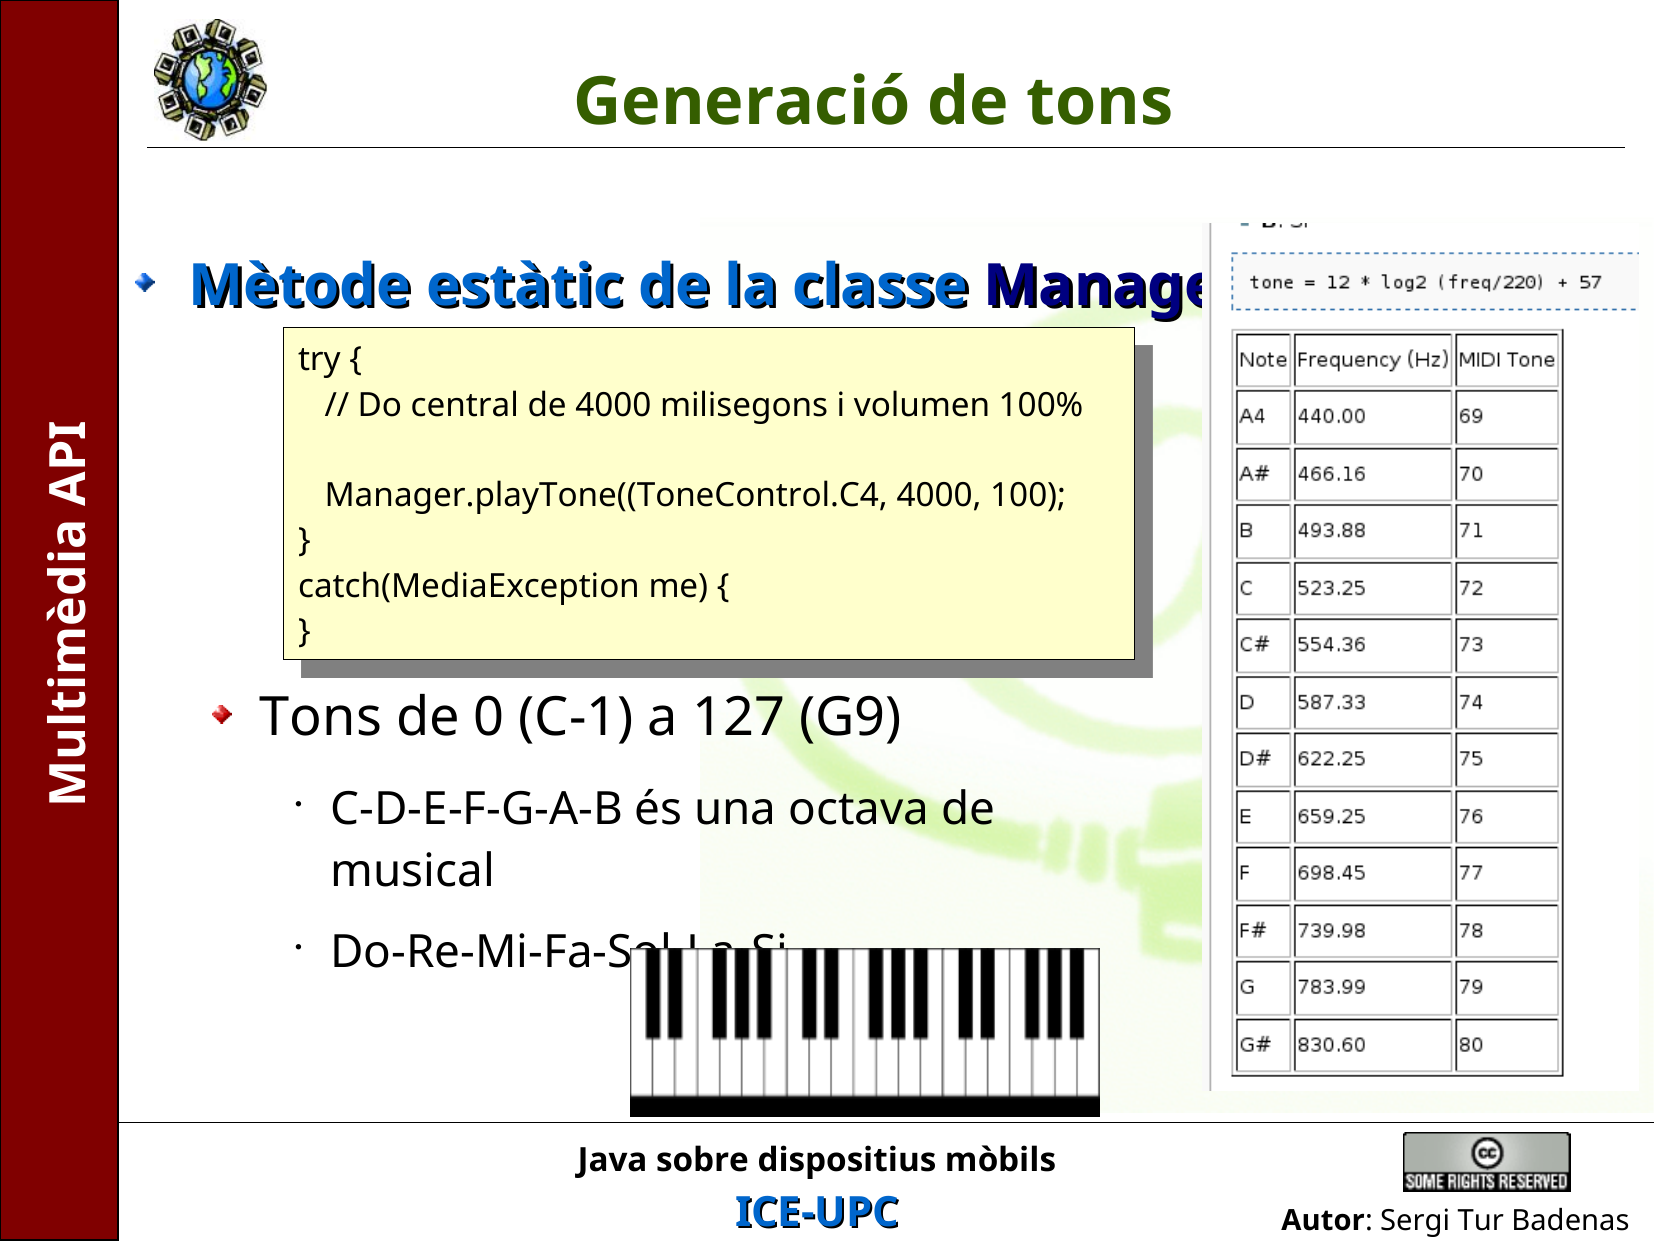

# Generació de tons
Mètode estàtic de la classe Manager
Tons de 0 (C-1) a 127 (G9)
C-D-E-F-G-A-B és una octava de l'escala musical
Do-Re-Mi-Fa-Sol-La-Si
try {
 // Do central de 4000 milisegons i volumen 100%
 Manager.playTone((ToneControl.C4, 4000, 100);
}
catch(MediaException me) {
}